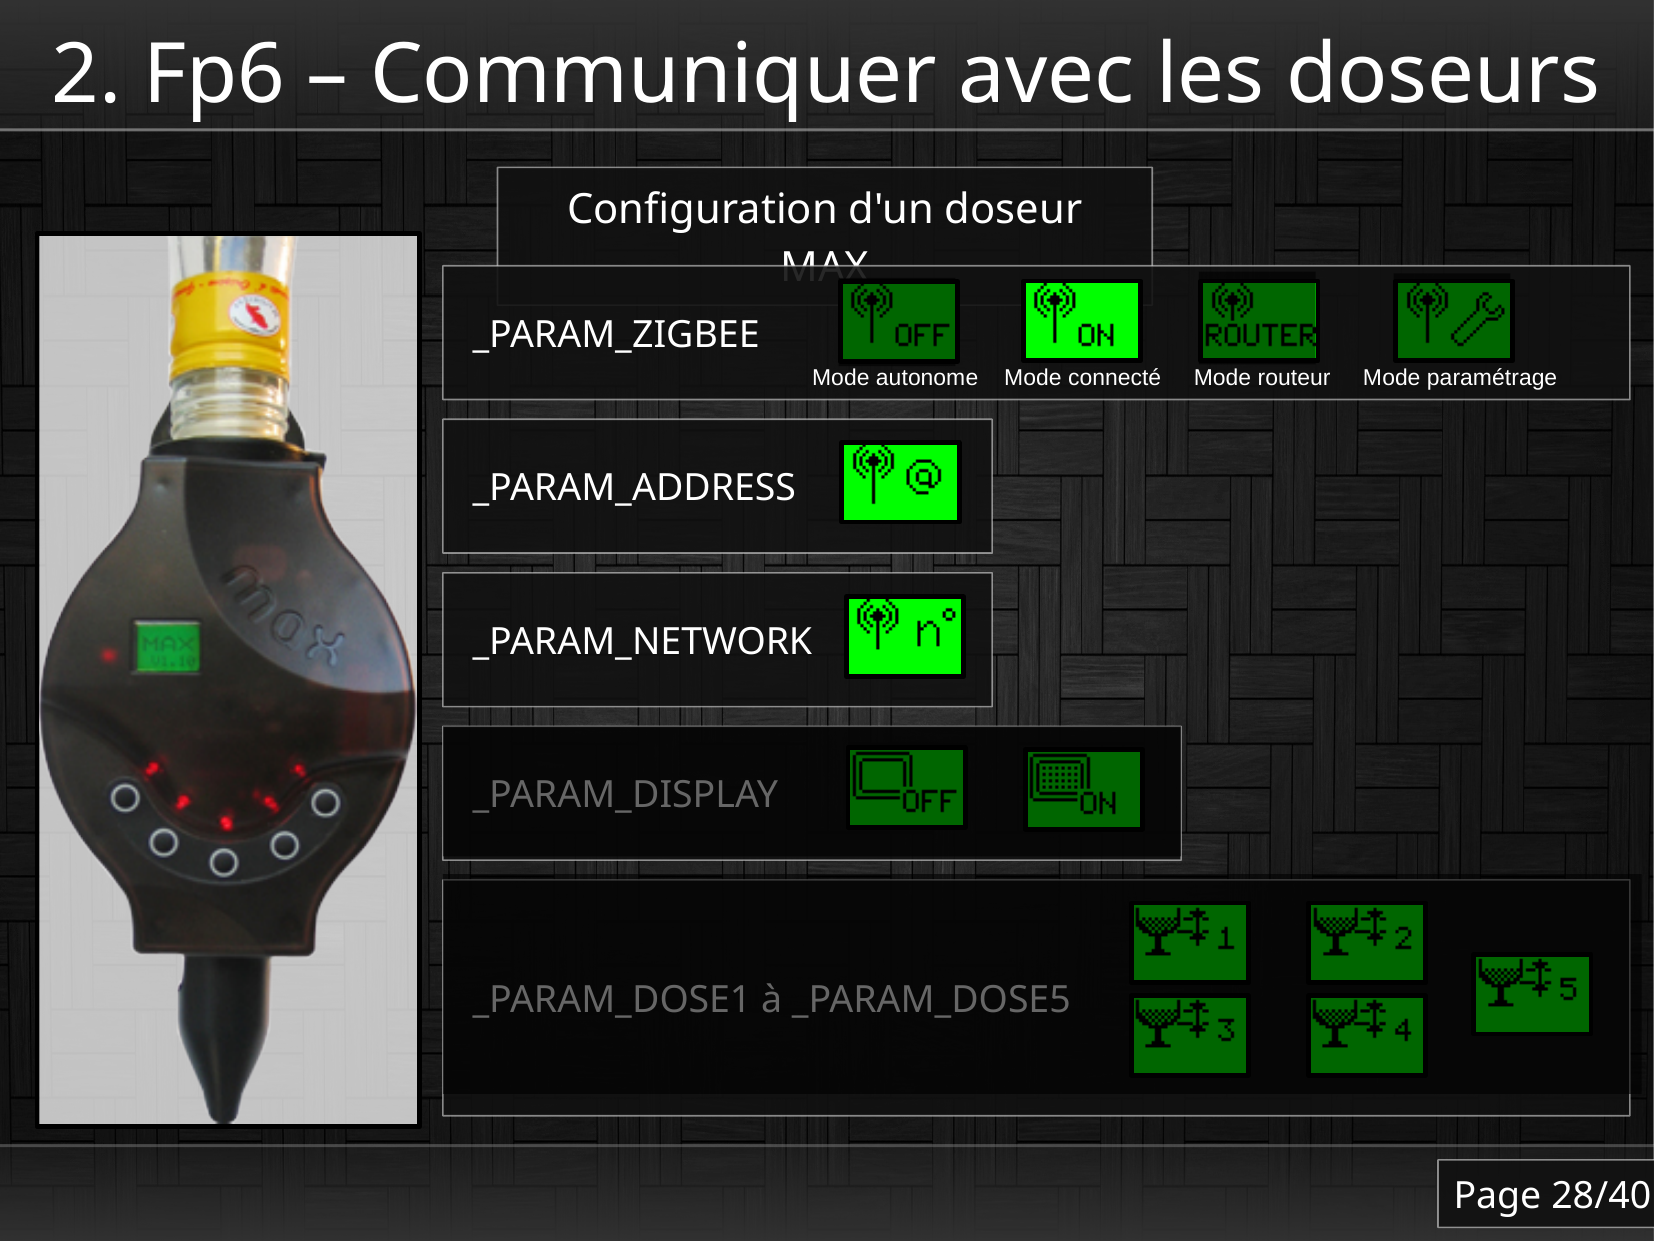

2. Fp6 – Communiquer avec les doseurs
Configuration d'un doseur MAX
_PARAM_ZIGBEE
Mode autonome Mode connecté Mode routeur Mode paramétrage
_PARAM_ADDRESS
_PARAM_NETWORK
_PARAM_DISPLAY
_PARAM_DOSE1 à _PARAM_DOSE5